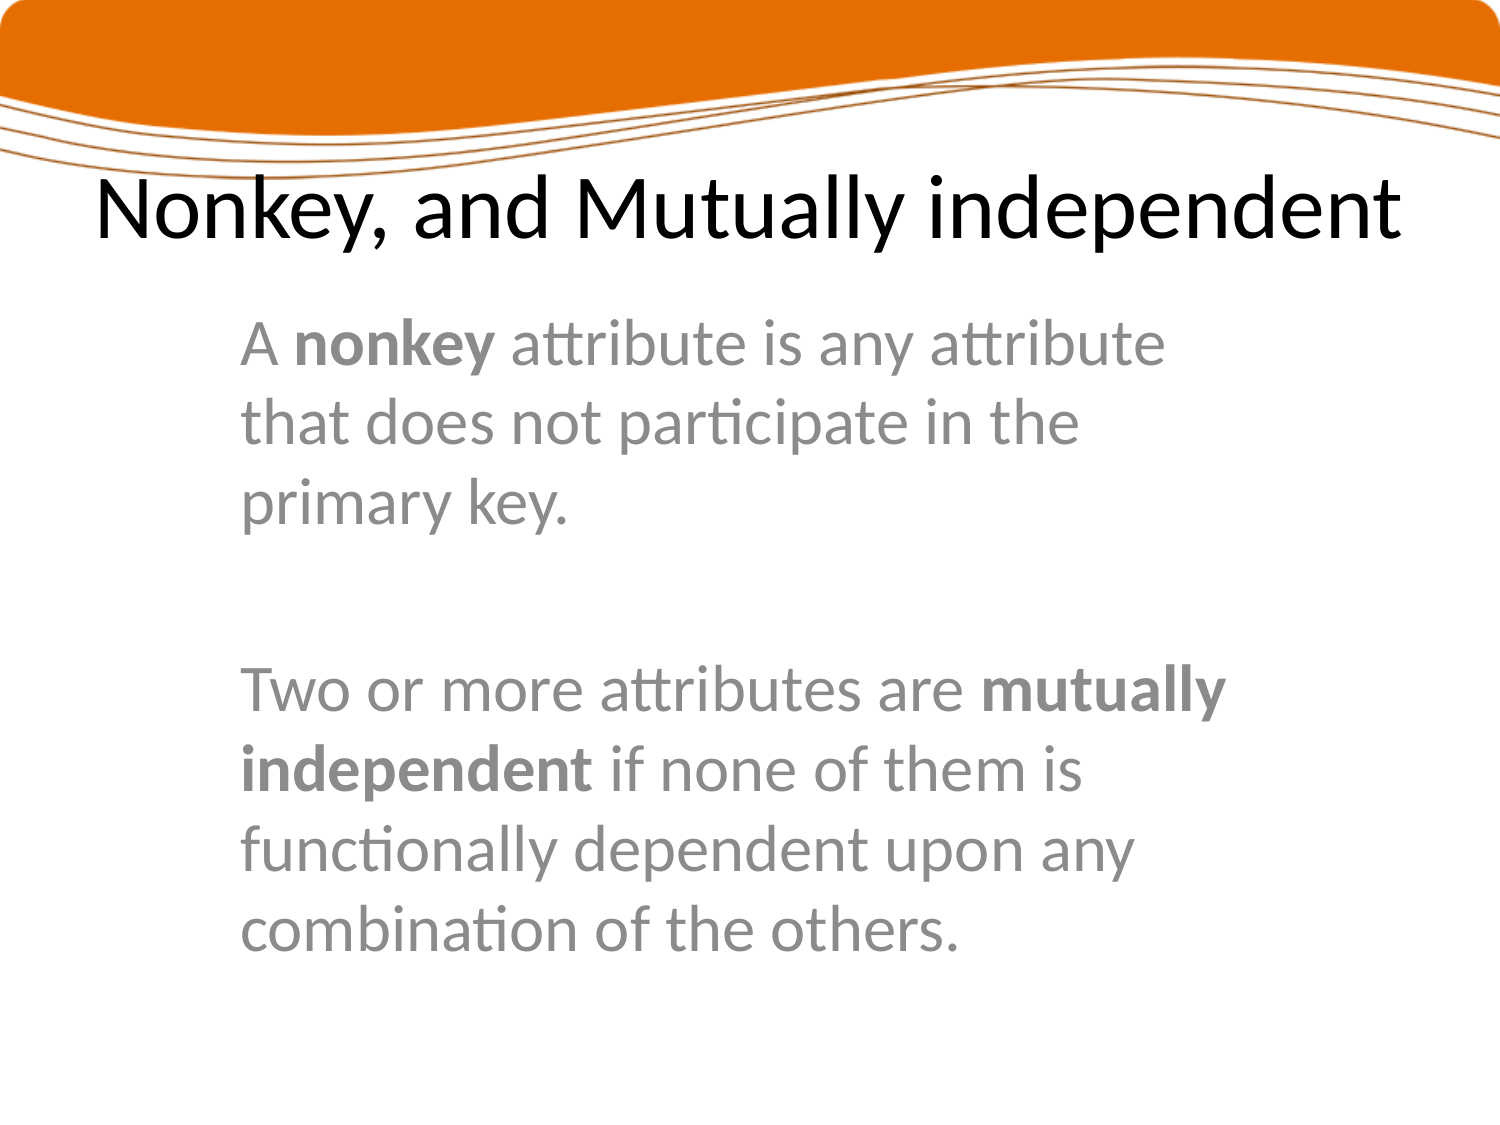

Nonkey, and Mutually independent
# A nonkey attribute is any attribute that does not participate in the primary key.
Two or more attributes are mutually independent if none of them is functionally dependent upon any combination of the others.